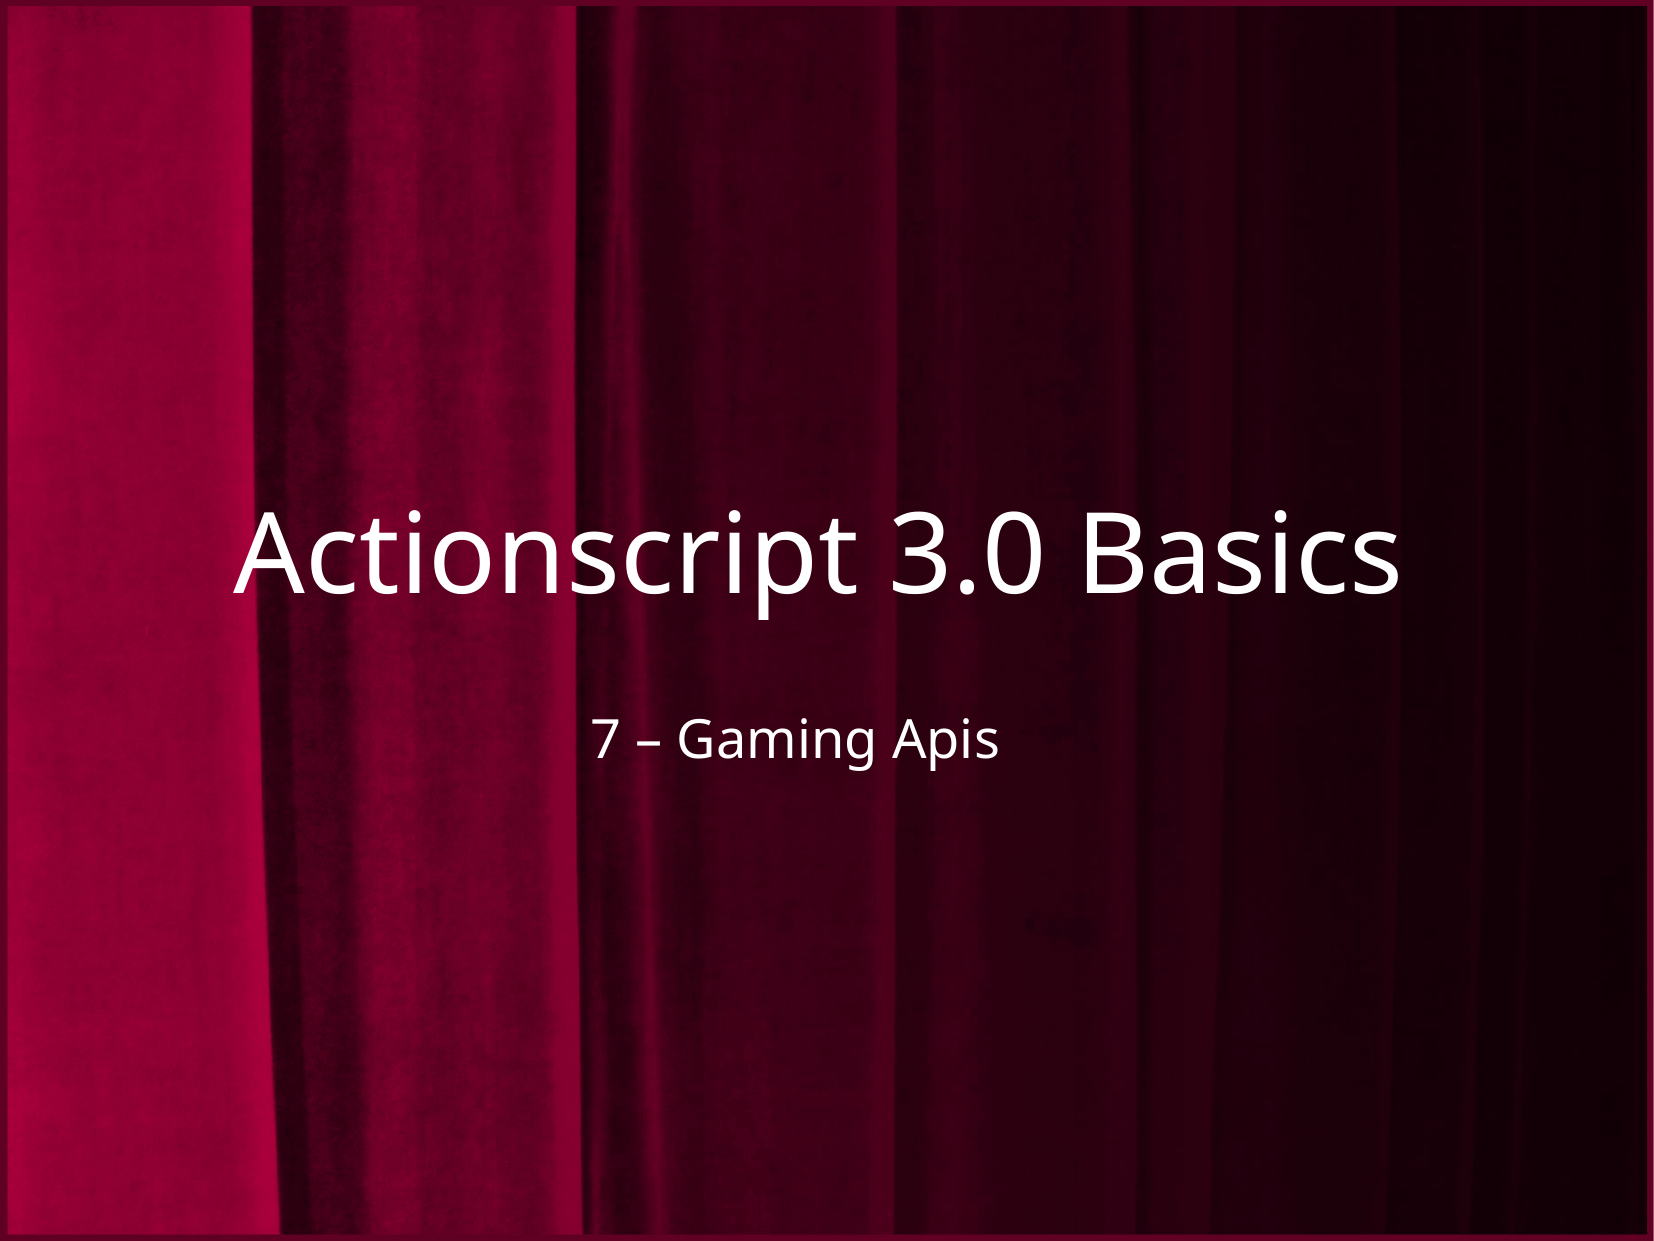

# Actionscript 3.0 Basics
7 – Gaming Apis